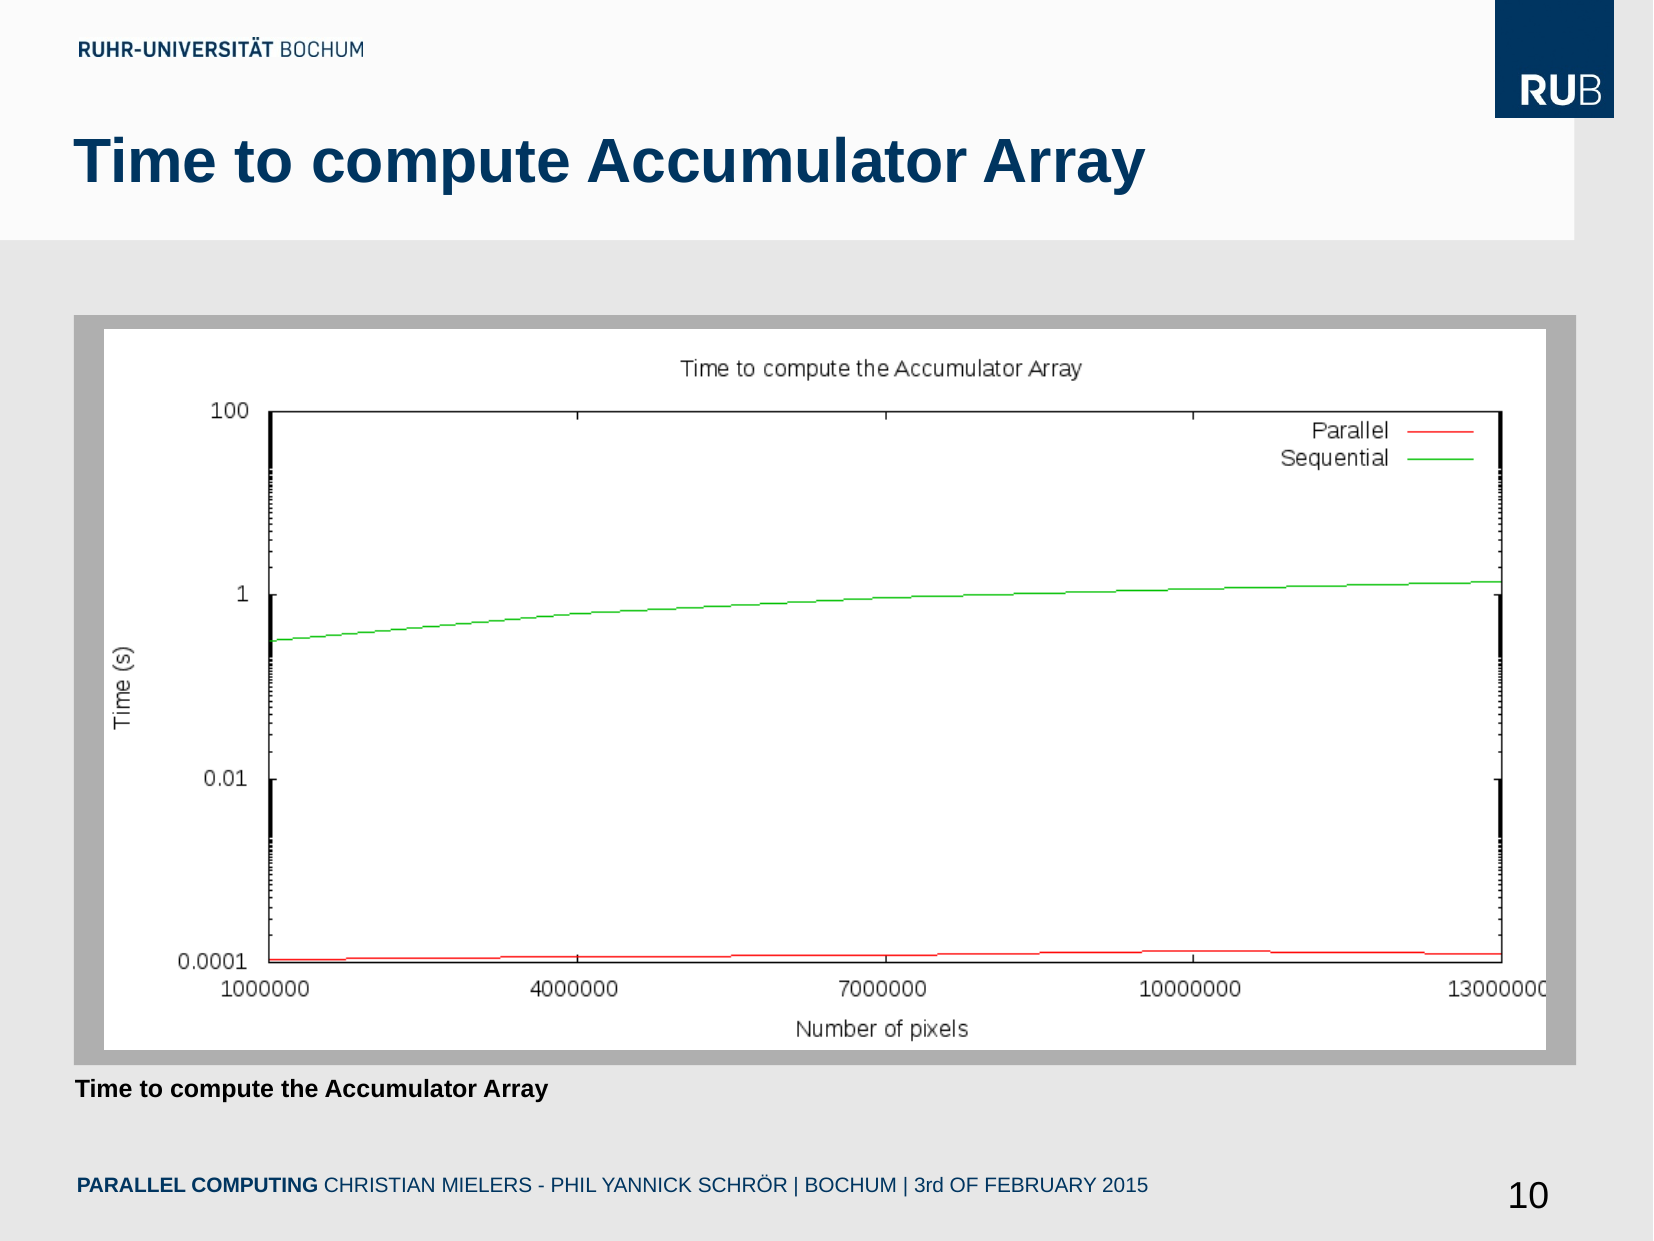

Time to compute Accumulator Array
Time to compute the Accumulator Array
PARALLEL COMPUTING CHRISTIAN MIELERS - PHIL YANNICK SCHRÖR | BOCHUM | 3rd OF FEBRUARY 2015